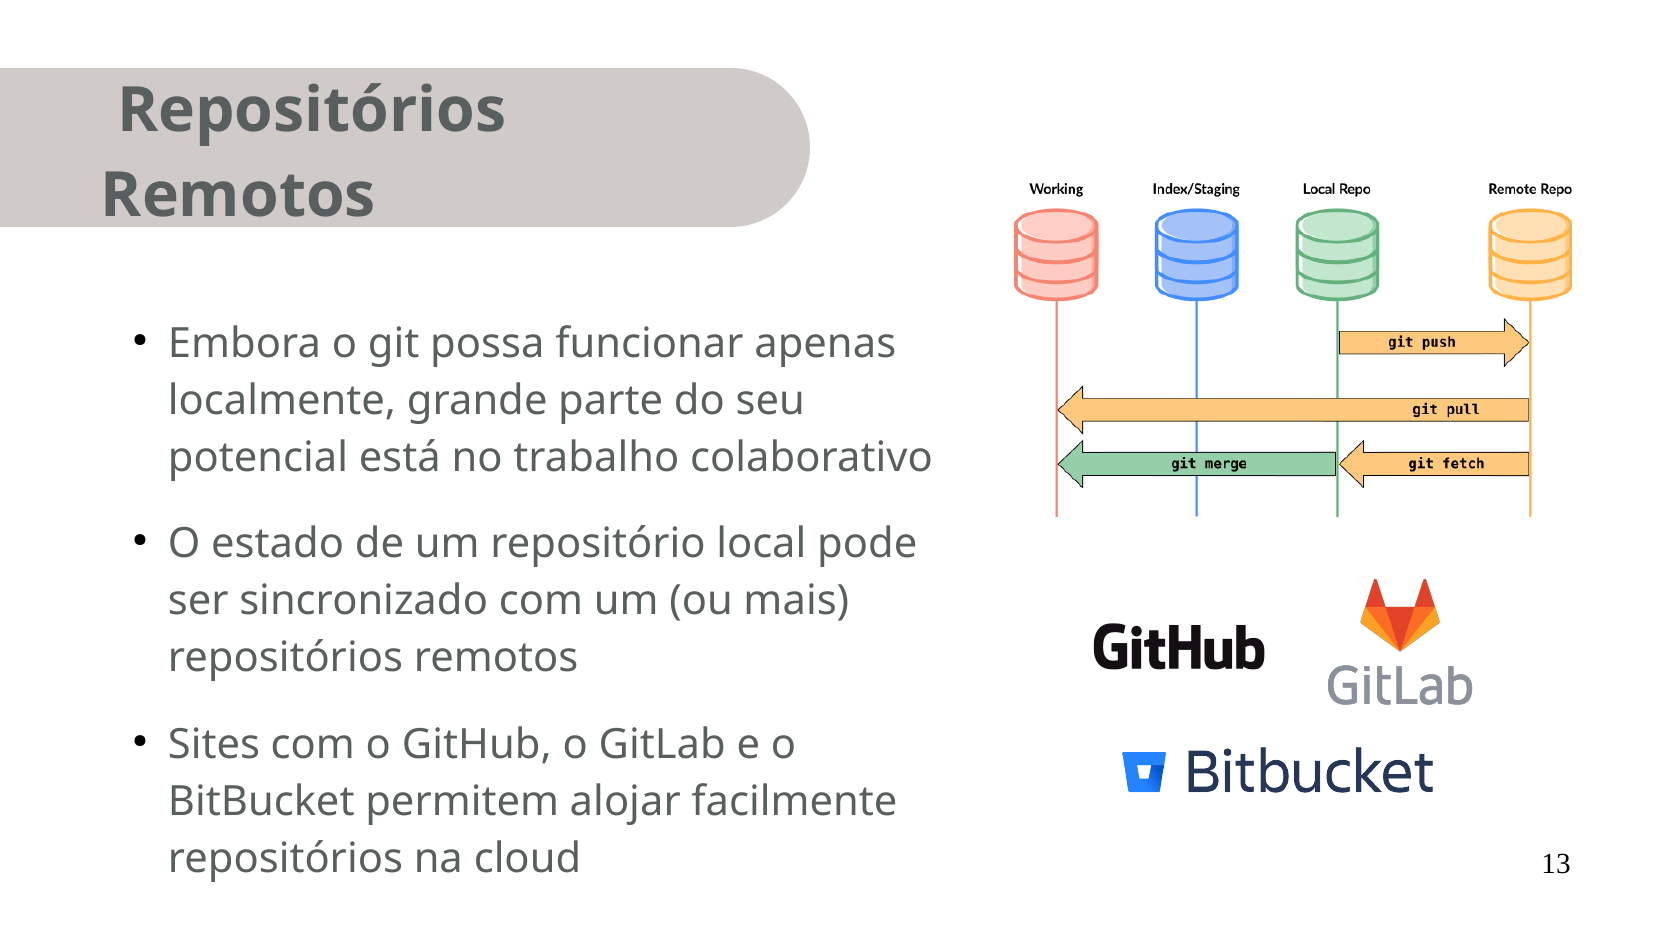

# Git
 Repositórios Remotos
Embora o git possa funcionar apenas localmente, grande parte do seu potencial está no trabalho colaborativo
O estado de um repositório local pode ser sincronizado com um (ou mais) repositórios remotos
Sites com o GitHub, o GitLab e o BitBucket permitem alojar facilmente repositórios na cloud
13